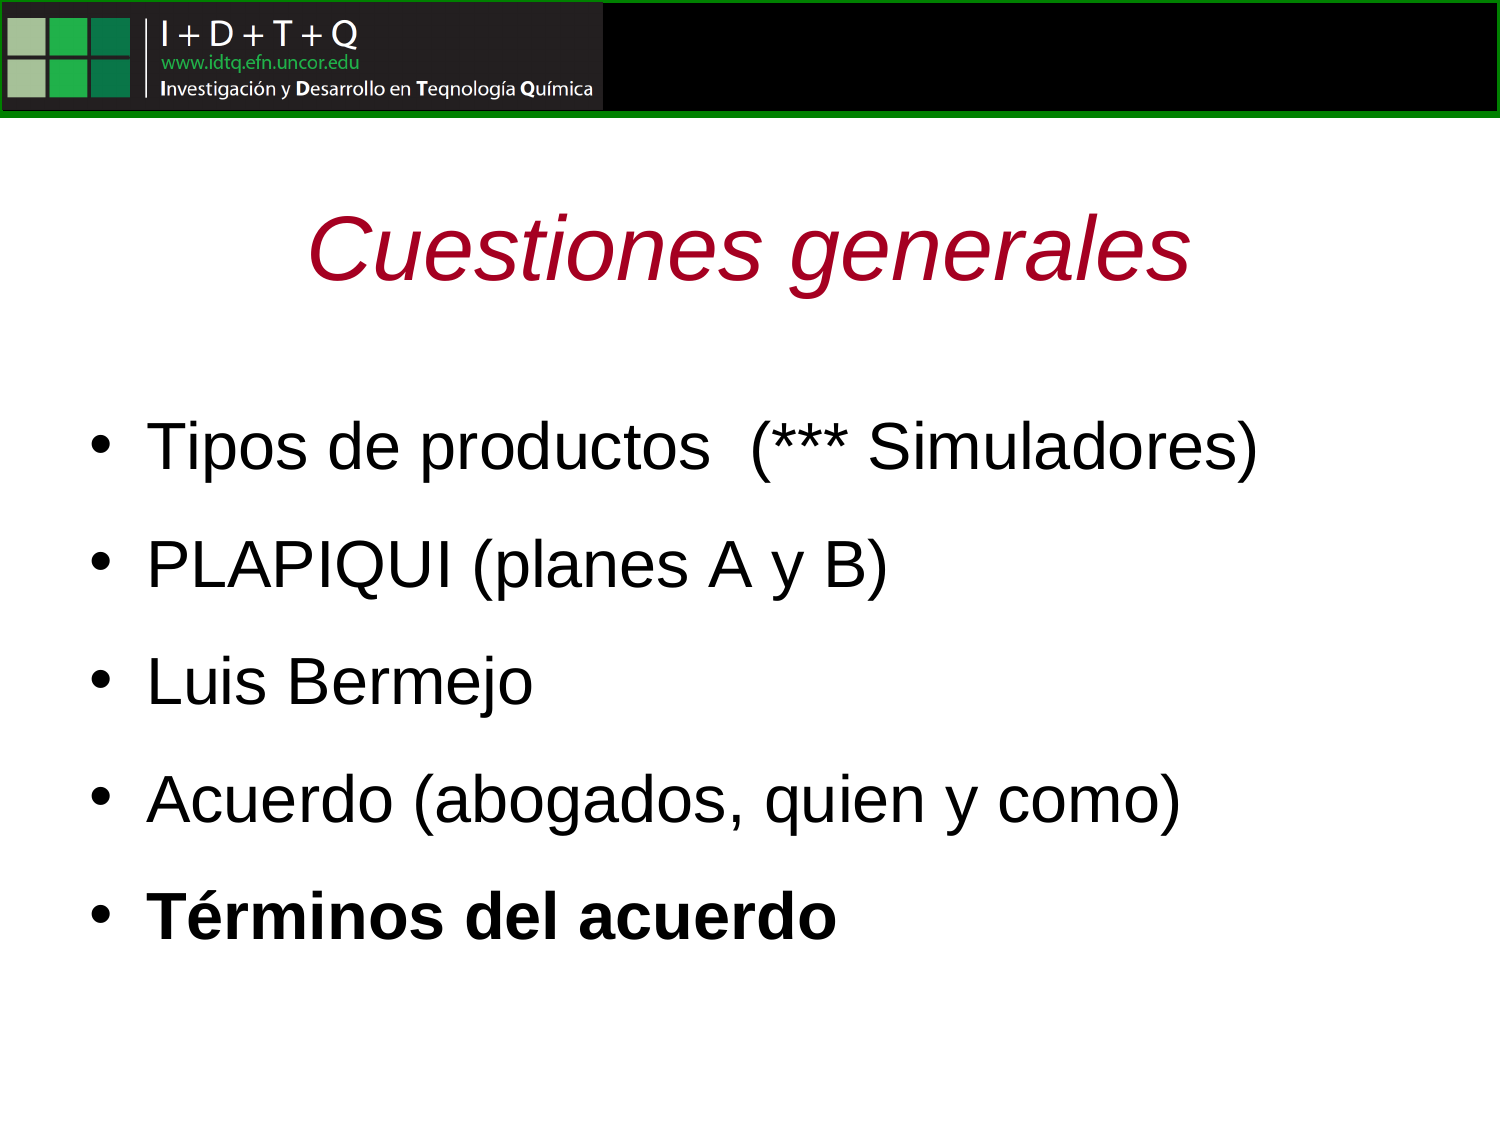

# Cuestiones generales
Tipos de productos (*** Simuladores)
PLAPIQUI (planes A y B)
Luis Bermejo
Acuerdo (abogados, quien y como)
Términos del acuerdo